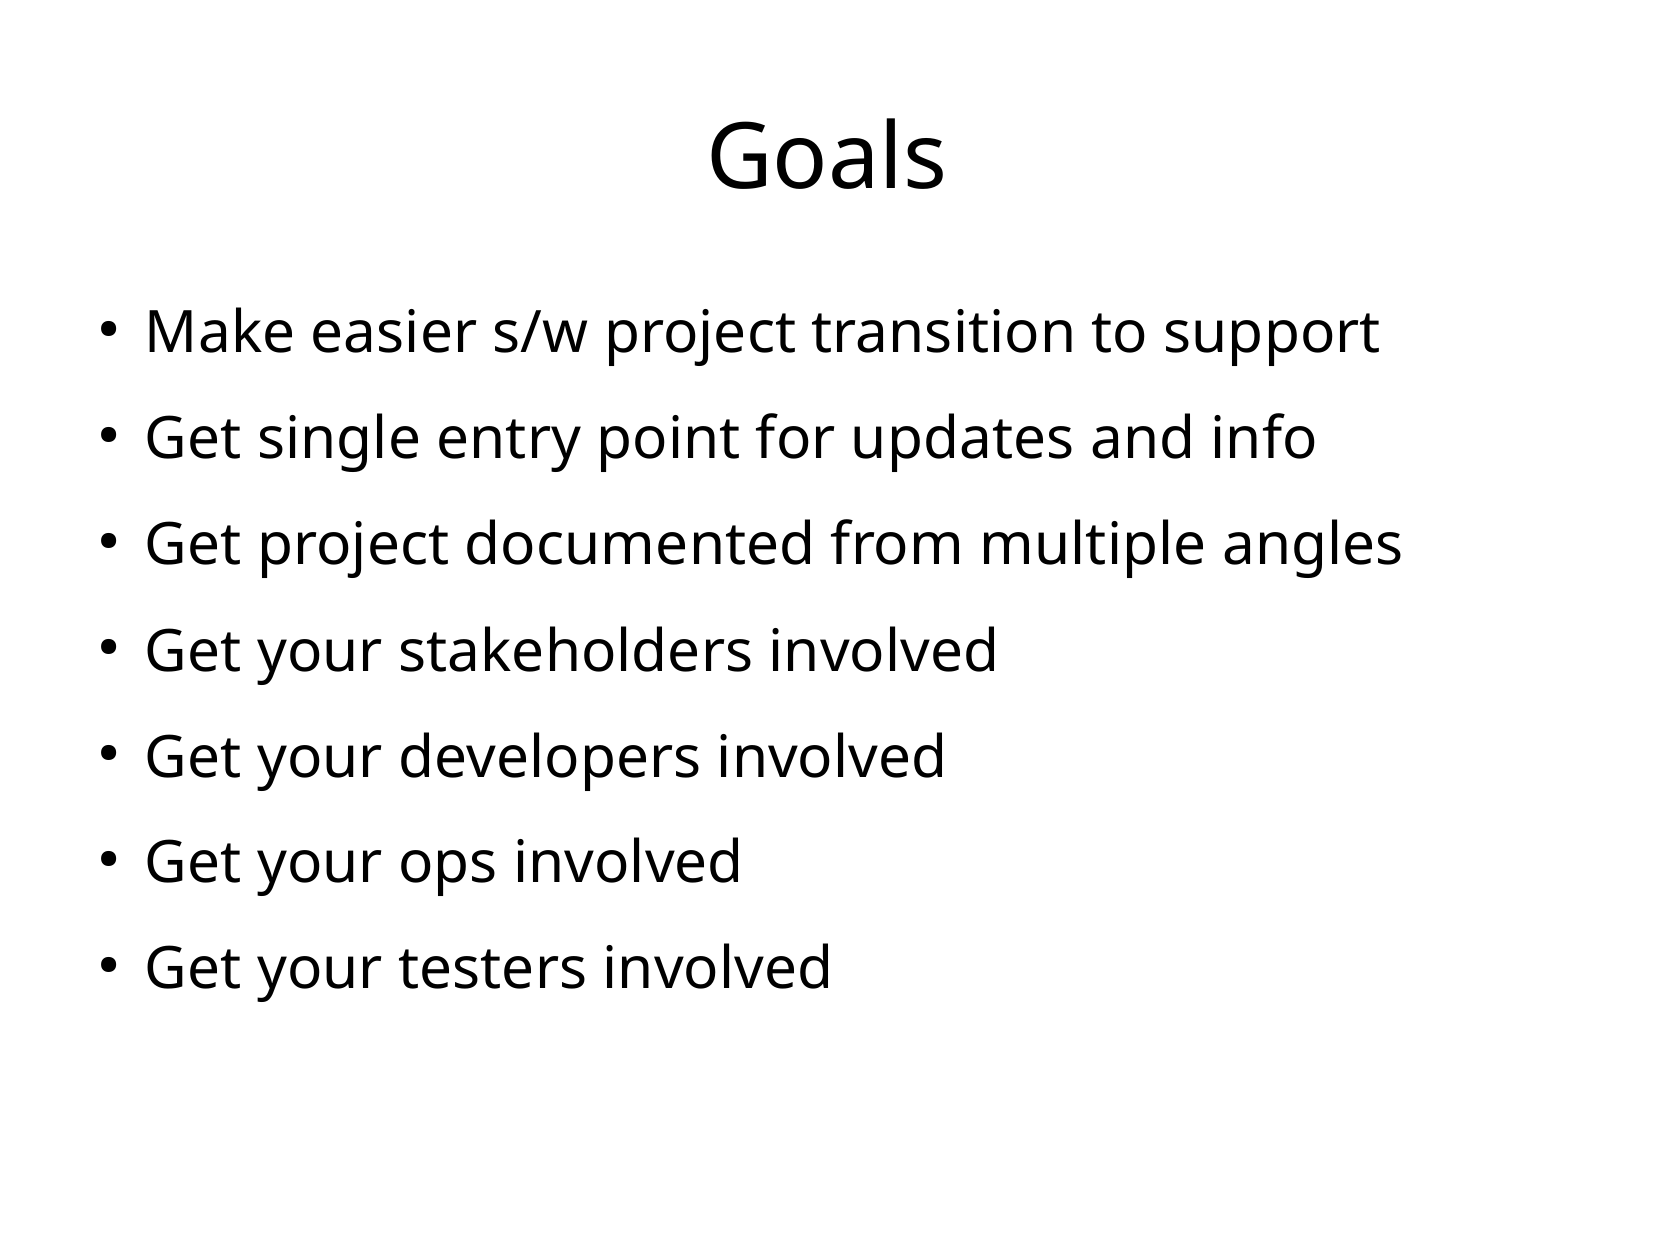

# Goals
Make easier s/w project transition to support
Get single entry point for updates and info
Get project documented from multiple angles
Get your stakeholders involved
Get your developers involved
Get your ops involved
Get your testers involved